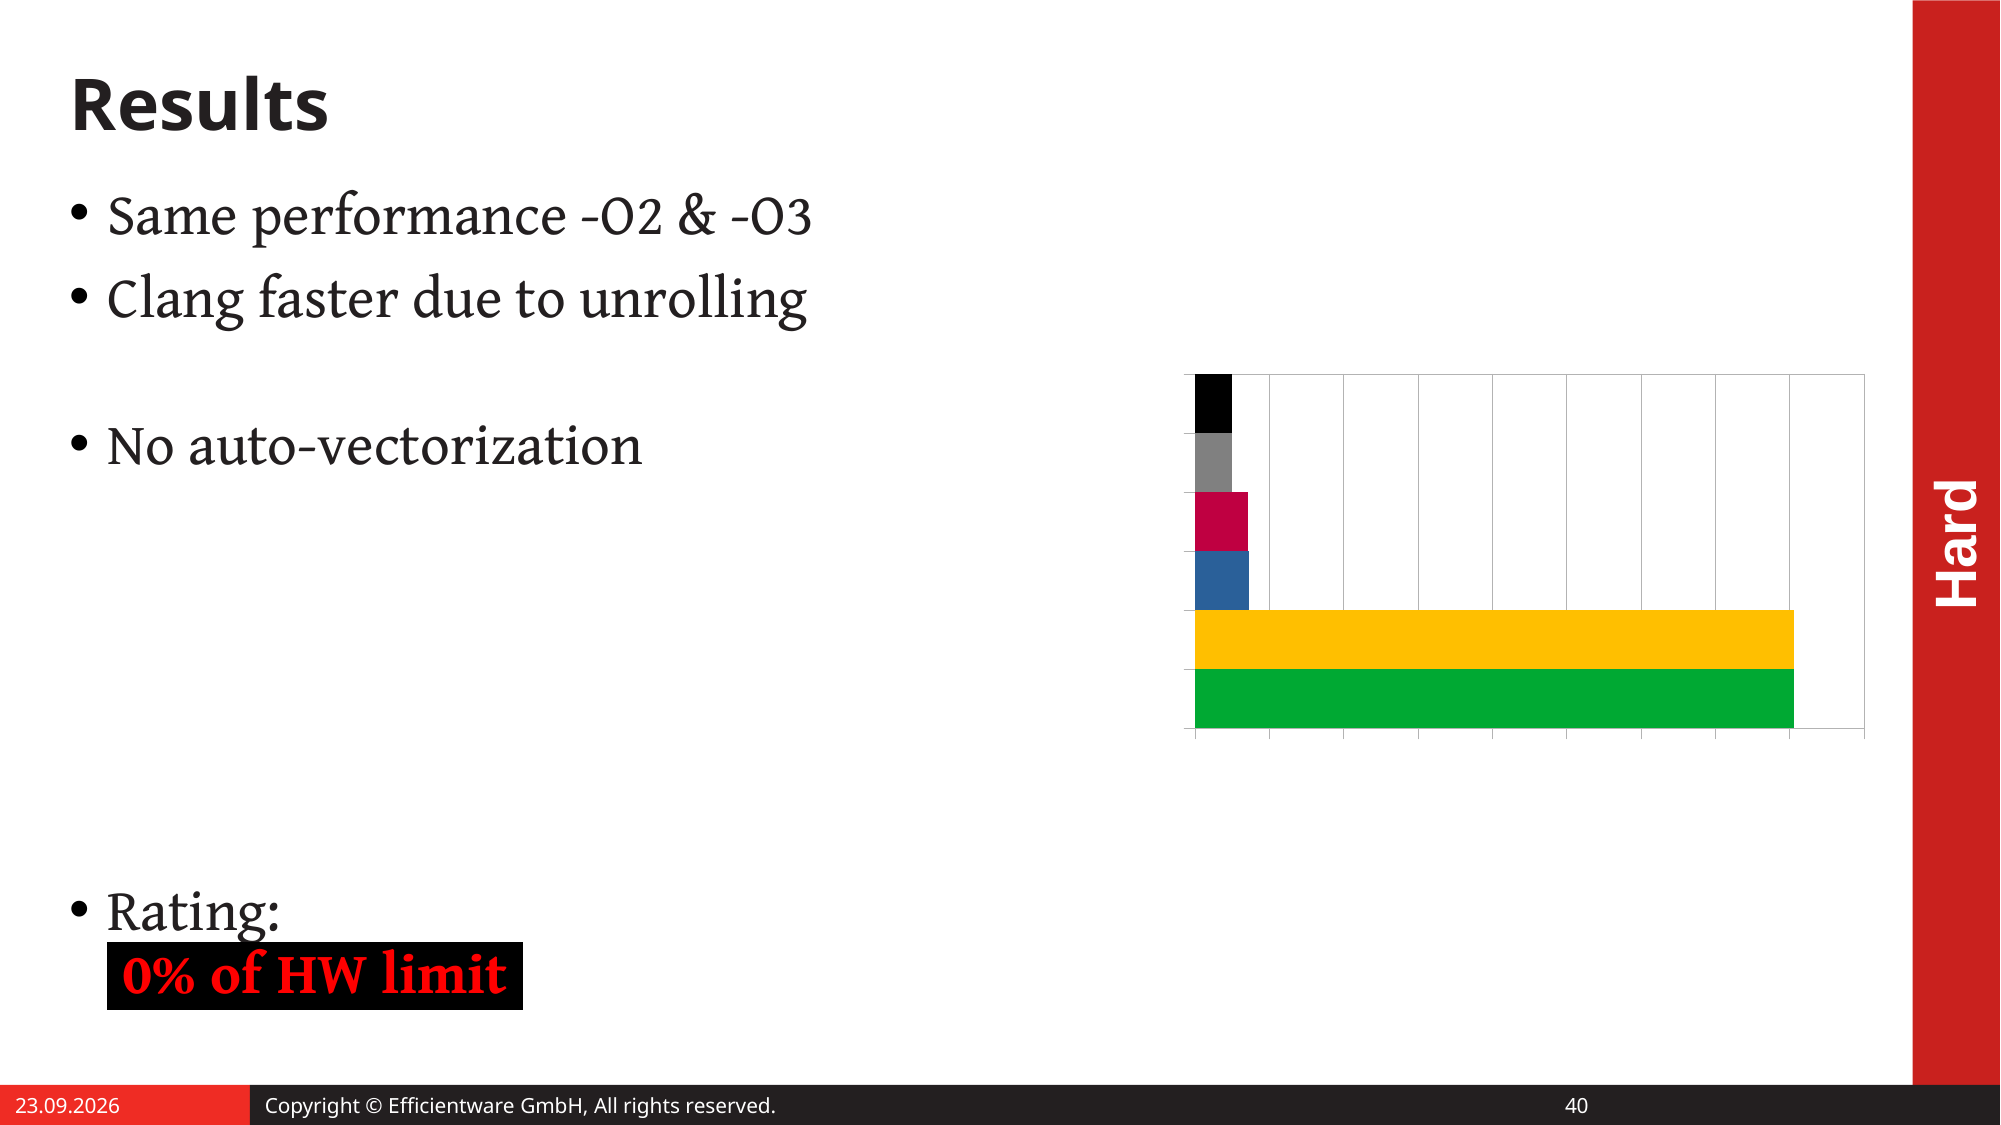

# Results
Same performance -O2 & -O3
Clang faster due to unrolling
No auto-vectorization
Rating:
 0% of HW limit
Hard
Copyright © Efficientware GmbH, All rights reserved.